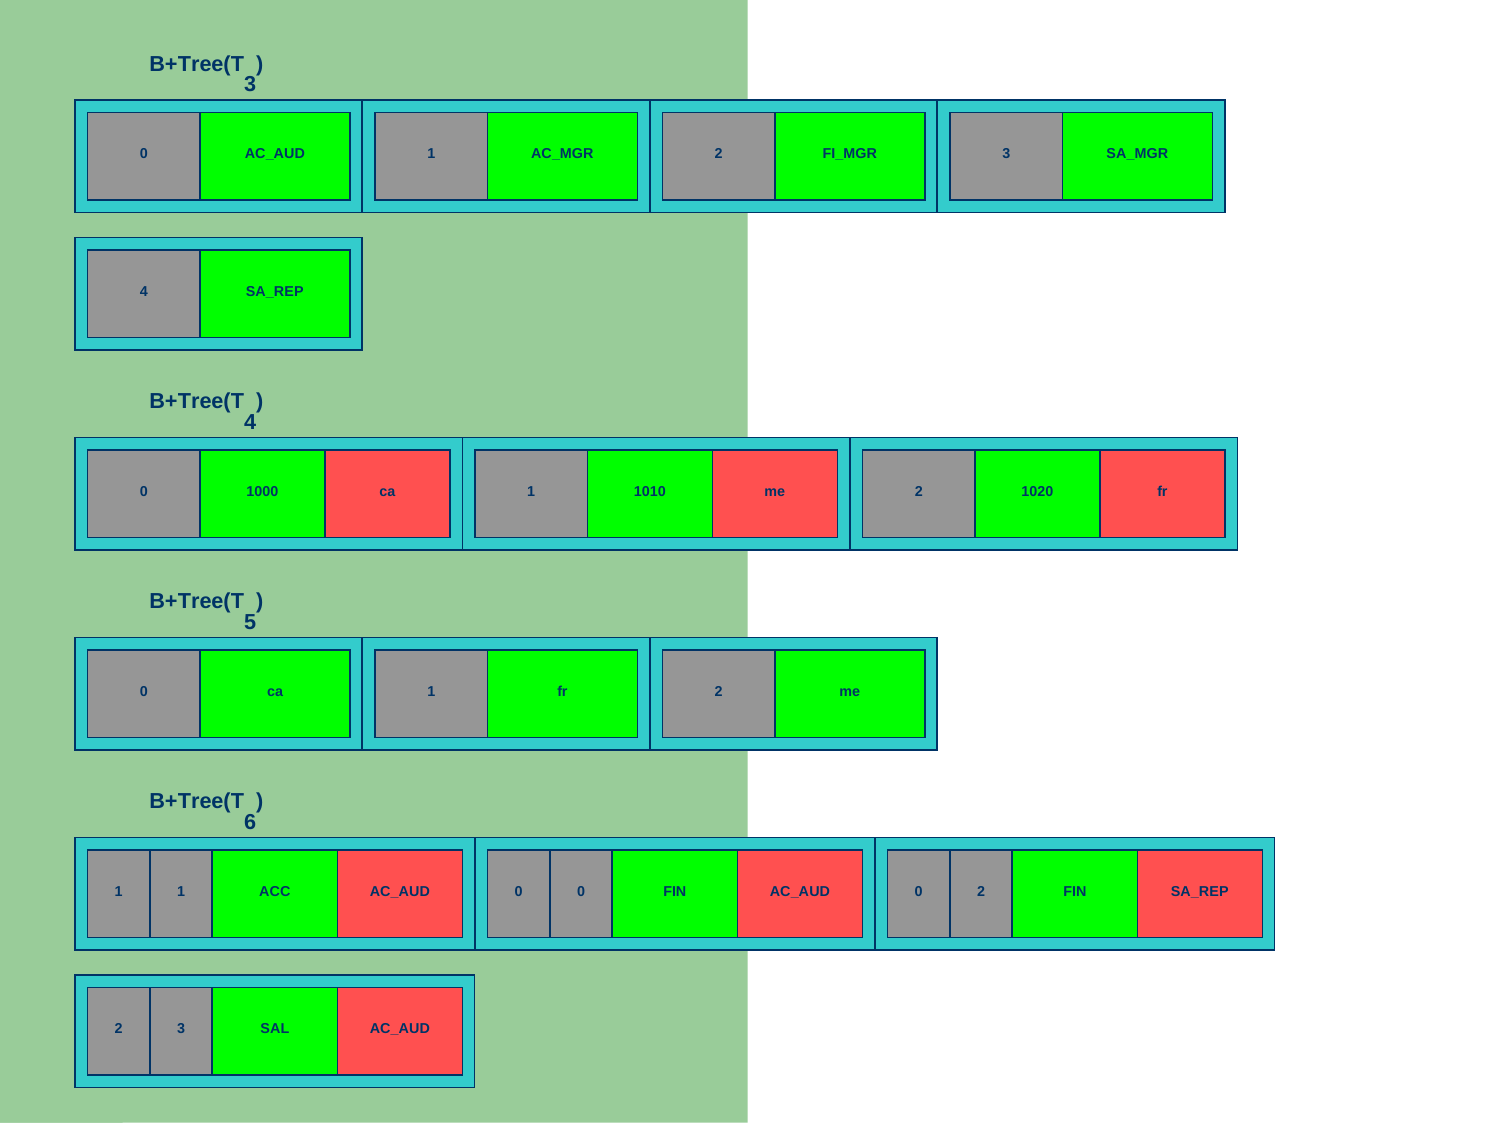

B+Tree(T3)
0
AC_AUD
1
AC_MGR
2
FI_MGR
3
SA_MGR
4
SA_REP
B+Tree(T4)
0
1000
ca
1
1010
me
2
1020
fr
B+Tree(T5)
0
ca
1
fr
2
me
B+Tree(T6)
1
1
ACC
AC_AUD
0
0
FIN
AC_AUD
0
2
FIN
SA_REP
2
3
SAL
AC_AUD